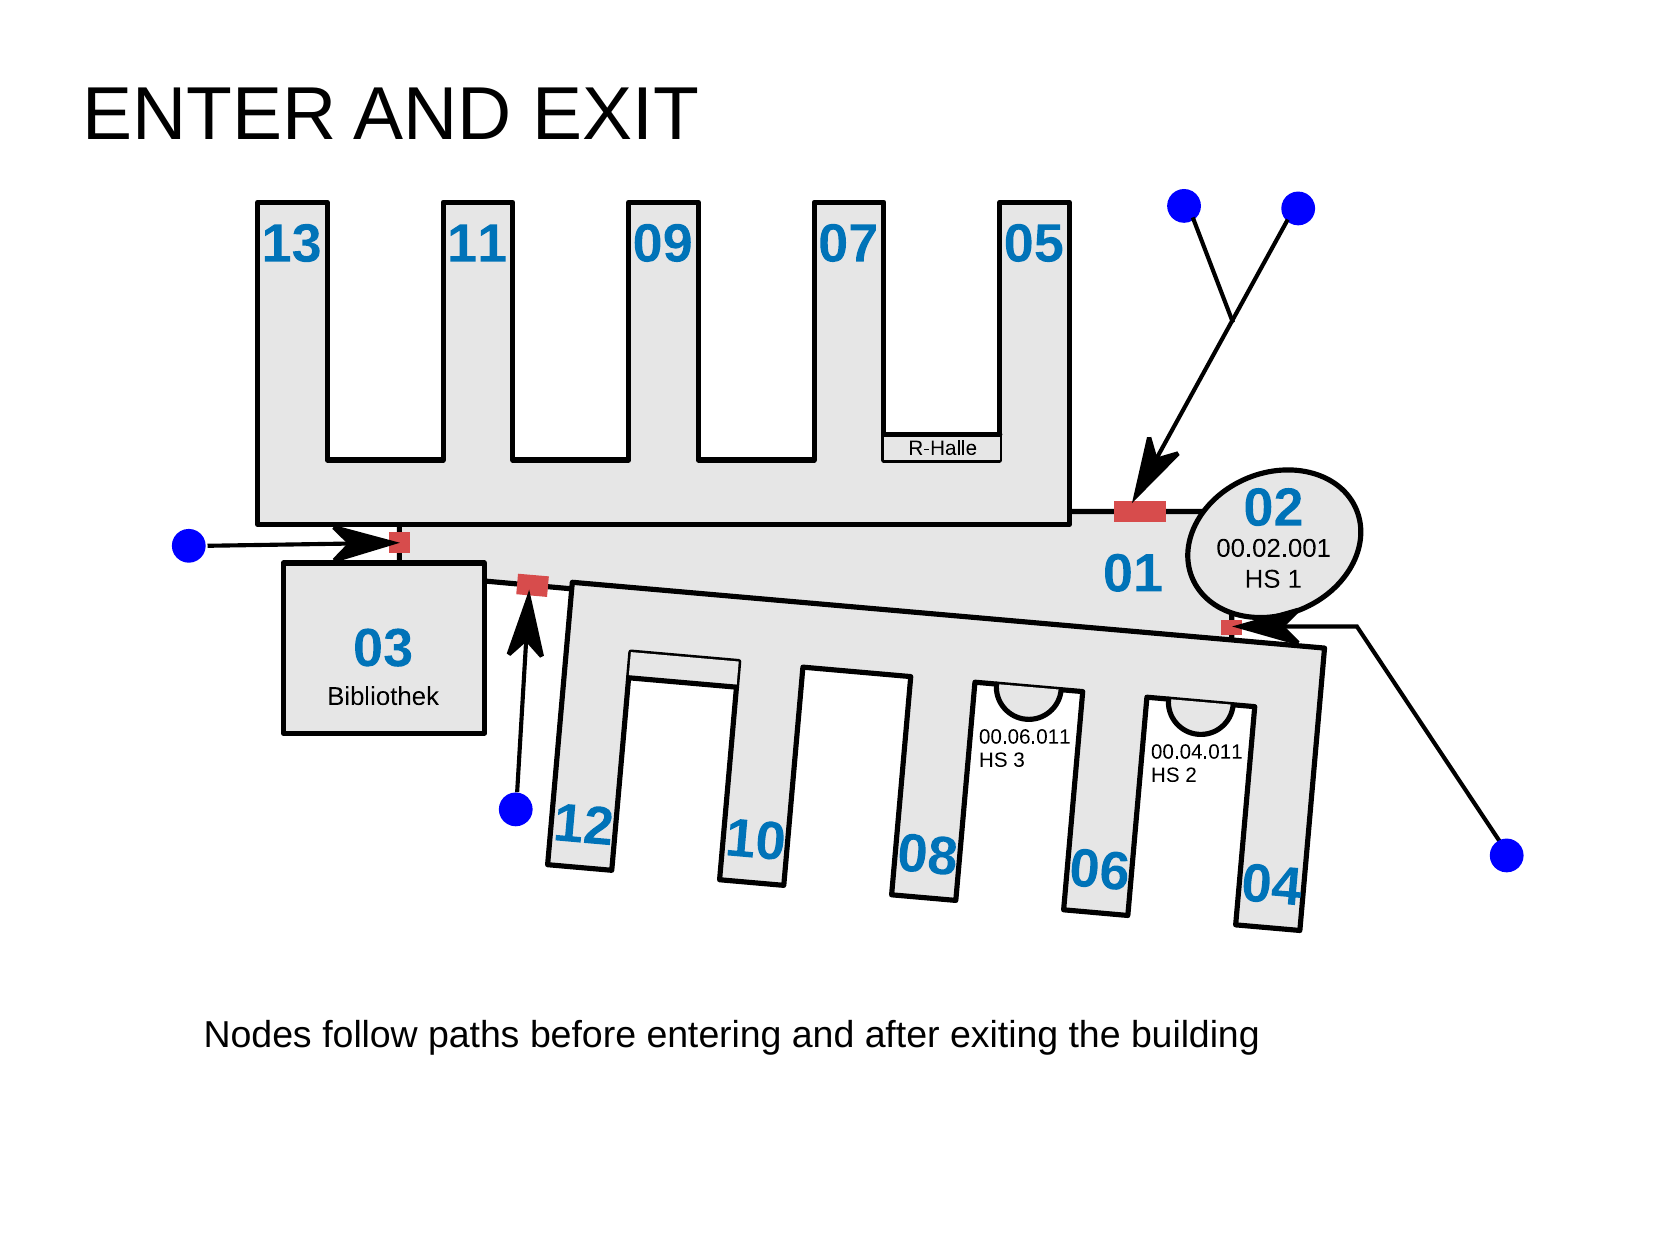

# ENTER AND EXIT
Nodes follow paths before entering and after exiting the building